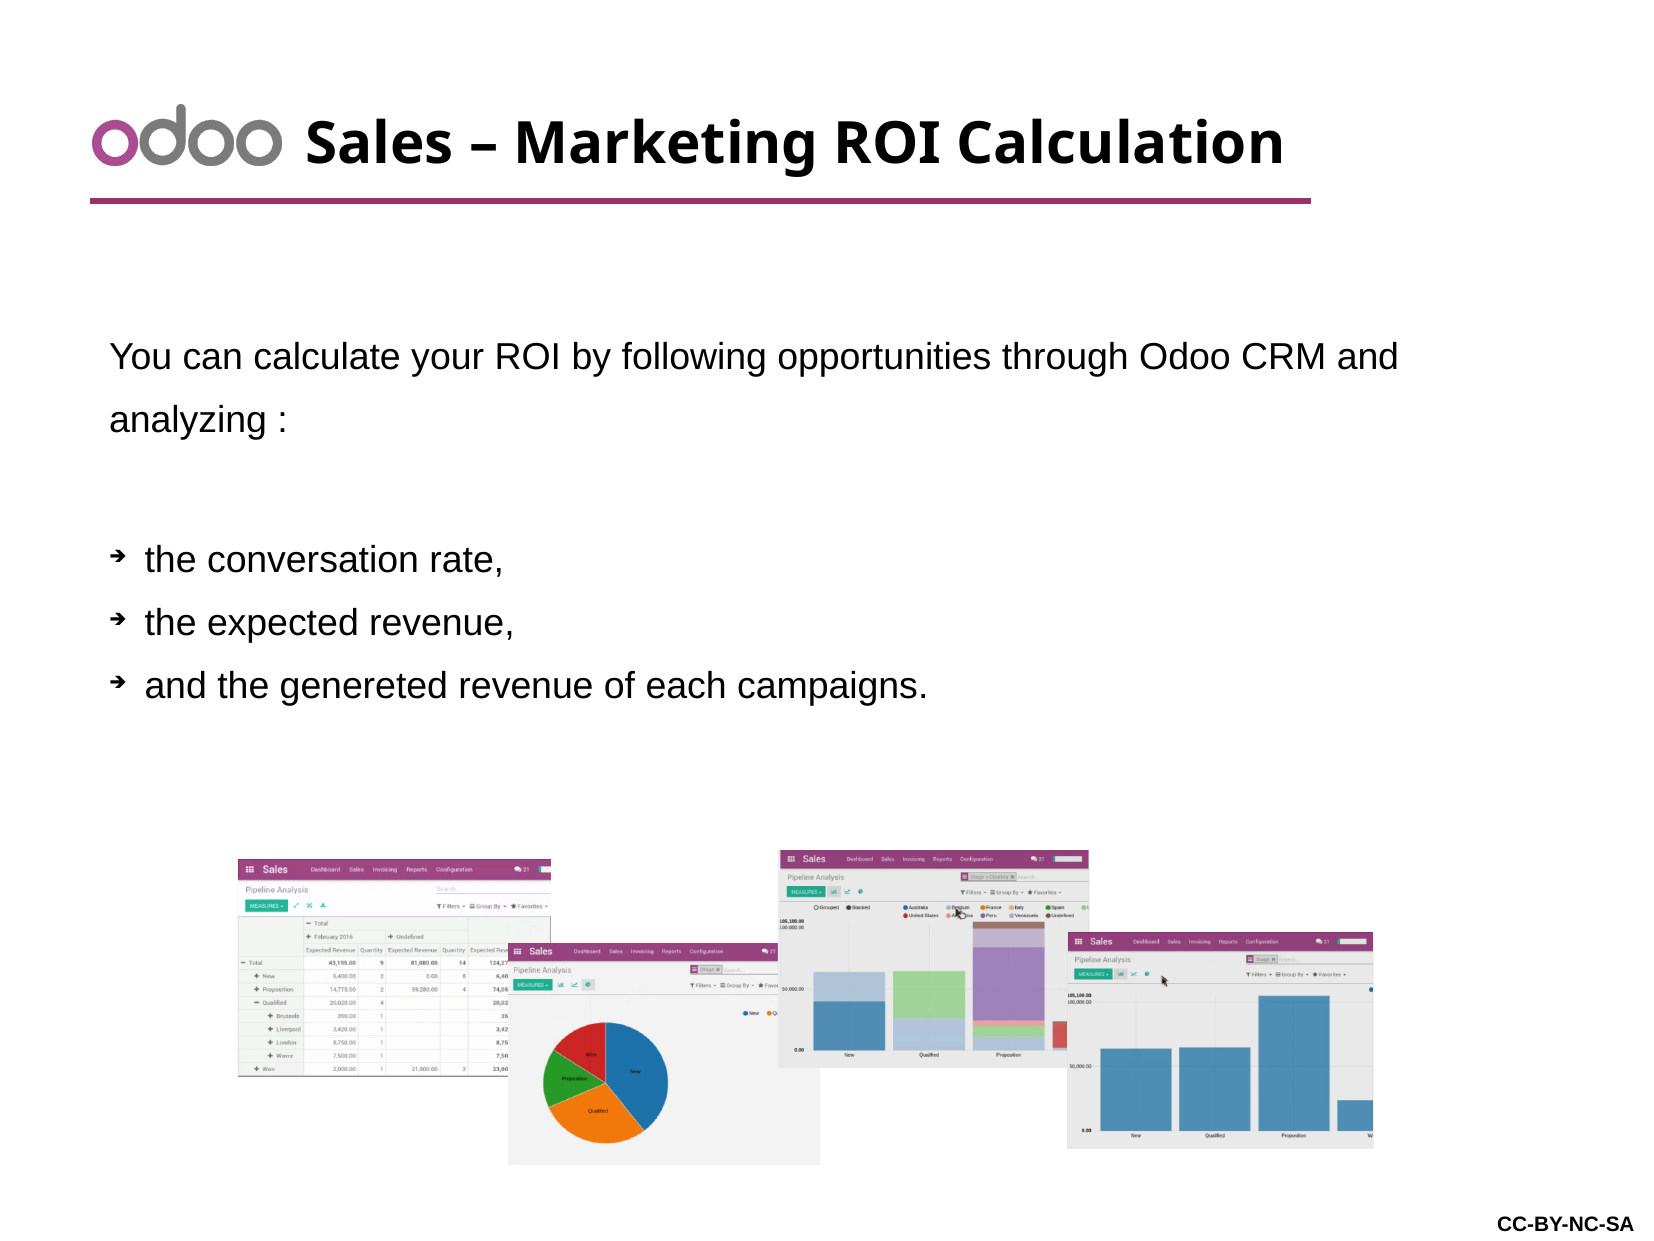

# Sales – Marketing ROI Calculation
You can calculate your ROI by following opportunities through Odoo CRM and analyzing :
the conversation rate,
the expected revenue,
and the genereted revenue of each campaigns.
CC-BY-NC-SA